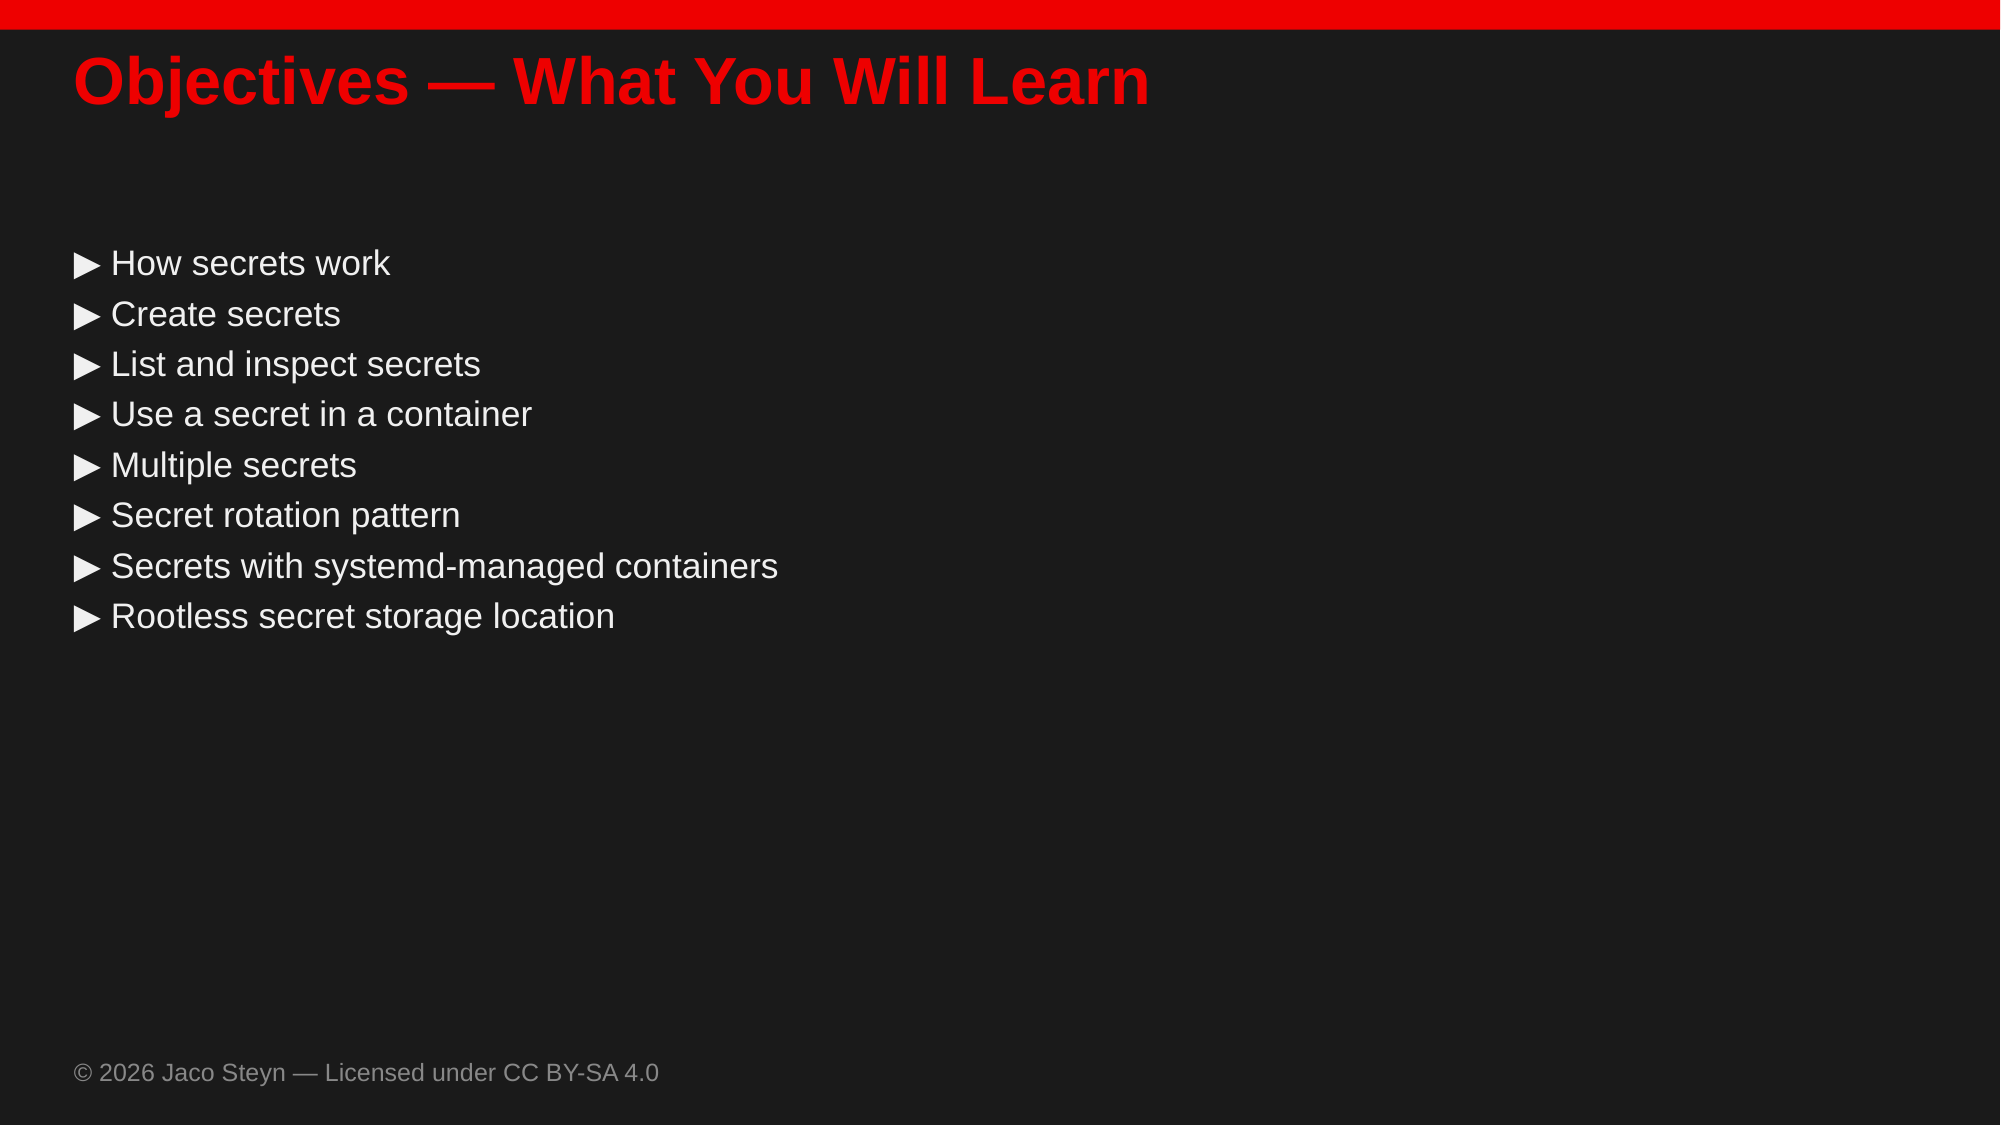

Objectives — What You Will Learn
▶ How secrets work
▶ Create secrets
▶ List and inspect secrets
▶ Use a secret in a container
▶ Multiple secrets
▶ Secret rotation pattern
▶ Secrets with systemd-managed containers
▶ Rootless secret storage location
© 2026 Jaco Steyn — Licensed under CC BY-SA 4.0